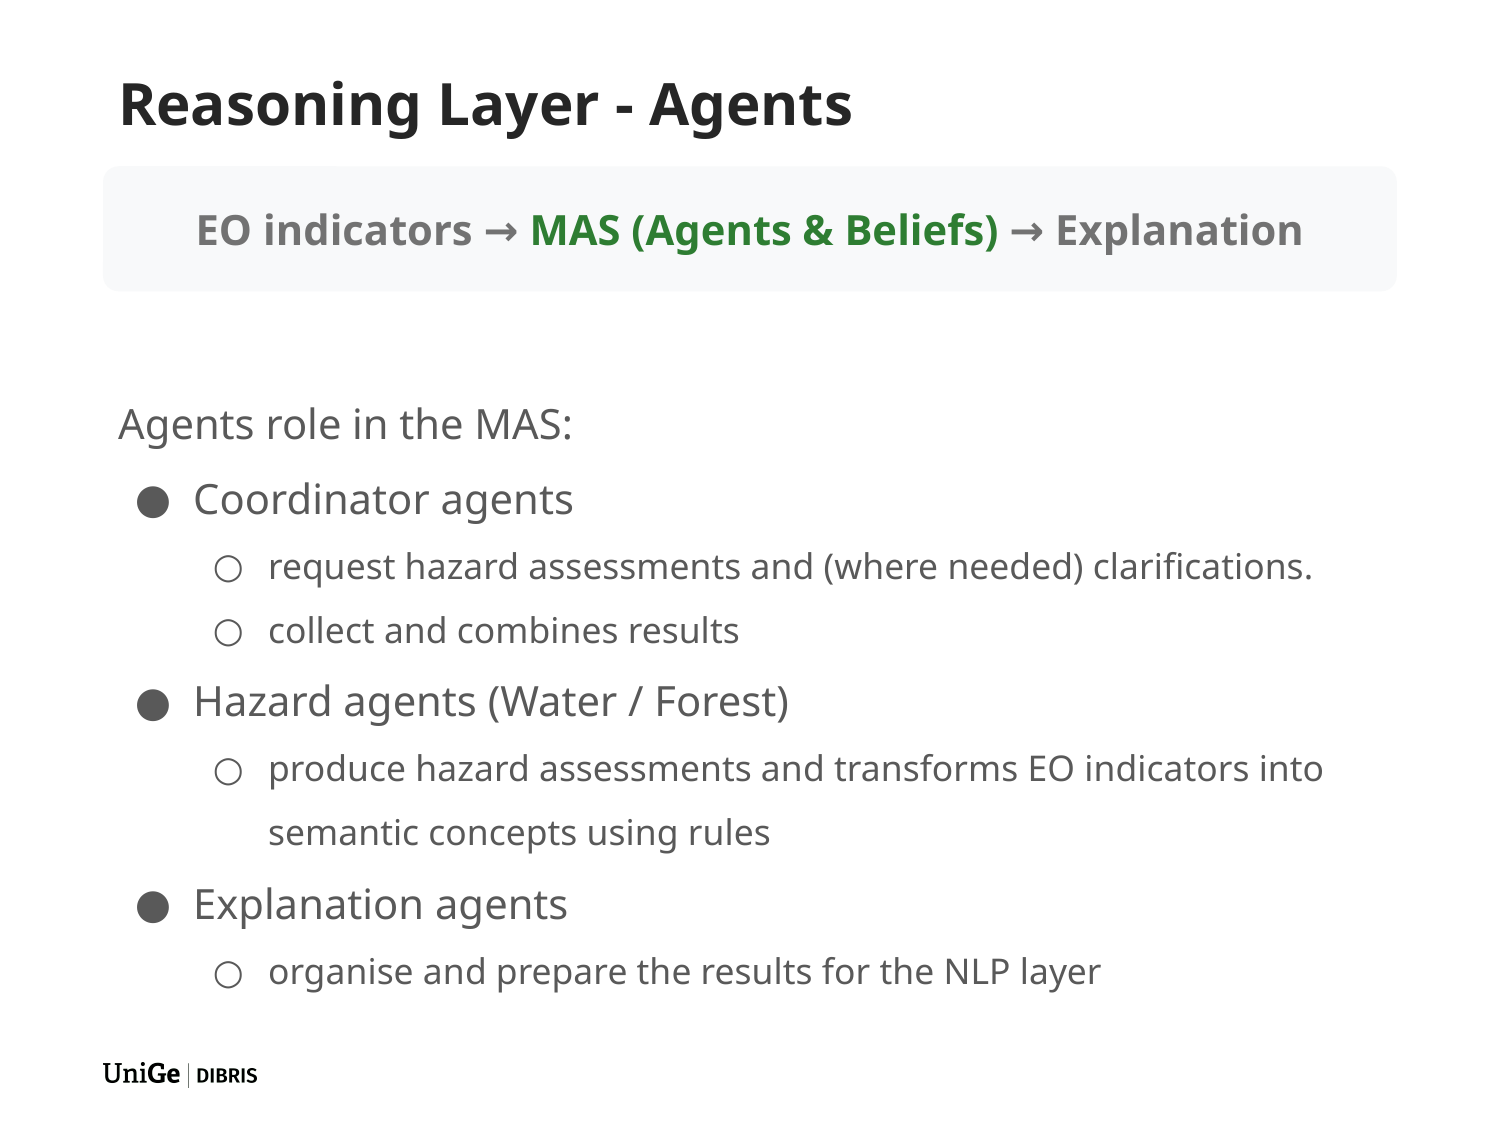

Reasoning Layer - Agents
EO indicators → MAS (Agents & Beliefs) → Explanation
Agents role in the MAS:
Coordinator agents
request hazard assessments and (where needed) clarifications.
collect and combines results
Hazard agents (Water / Forest)
produce hazard assessments and transforms EO indicators into semantic concepts using rules
Explanation agents
organise and prepare the results for the NLP layer